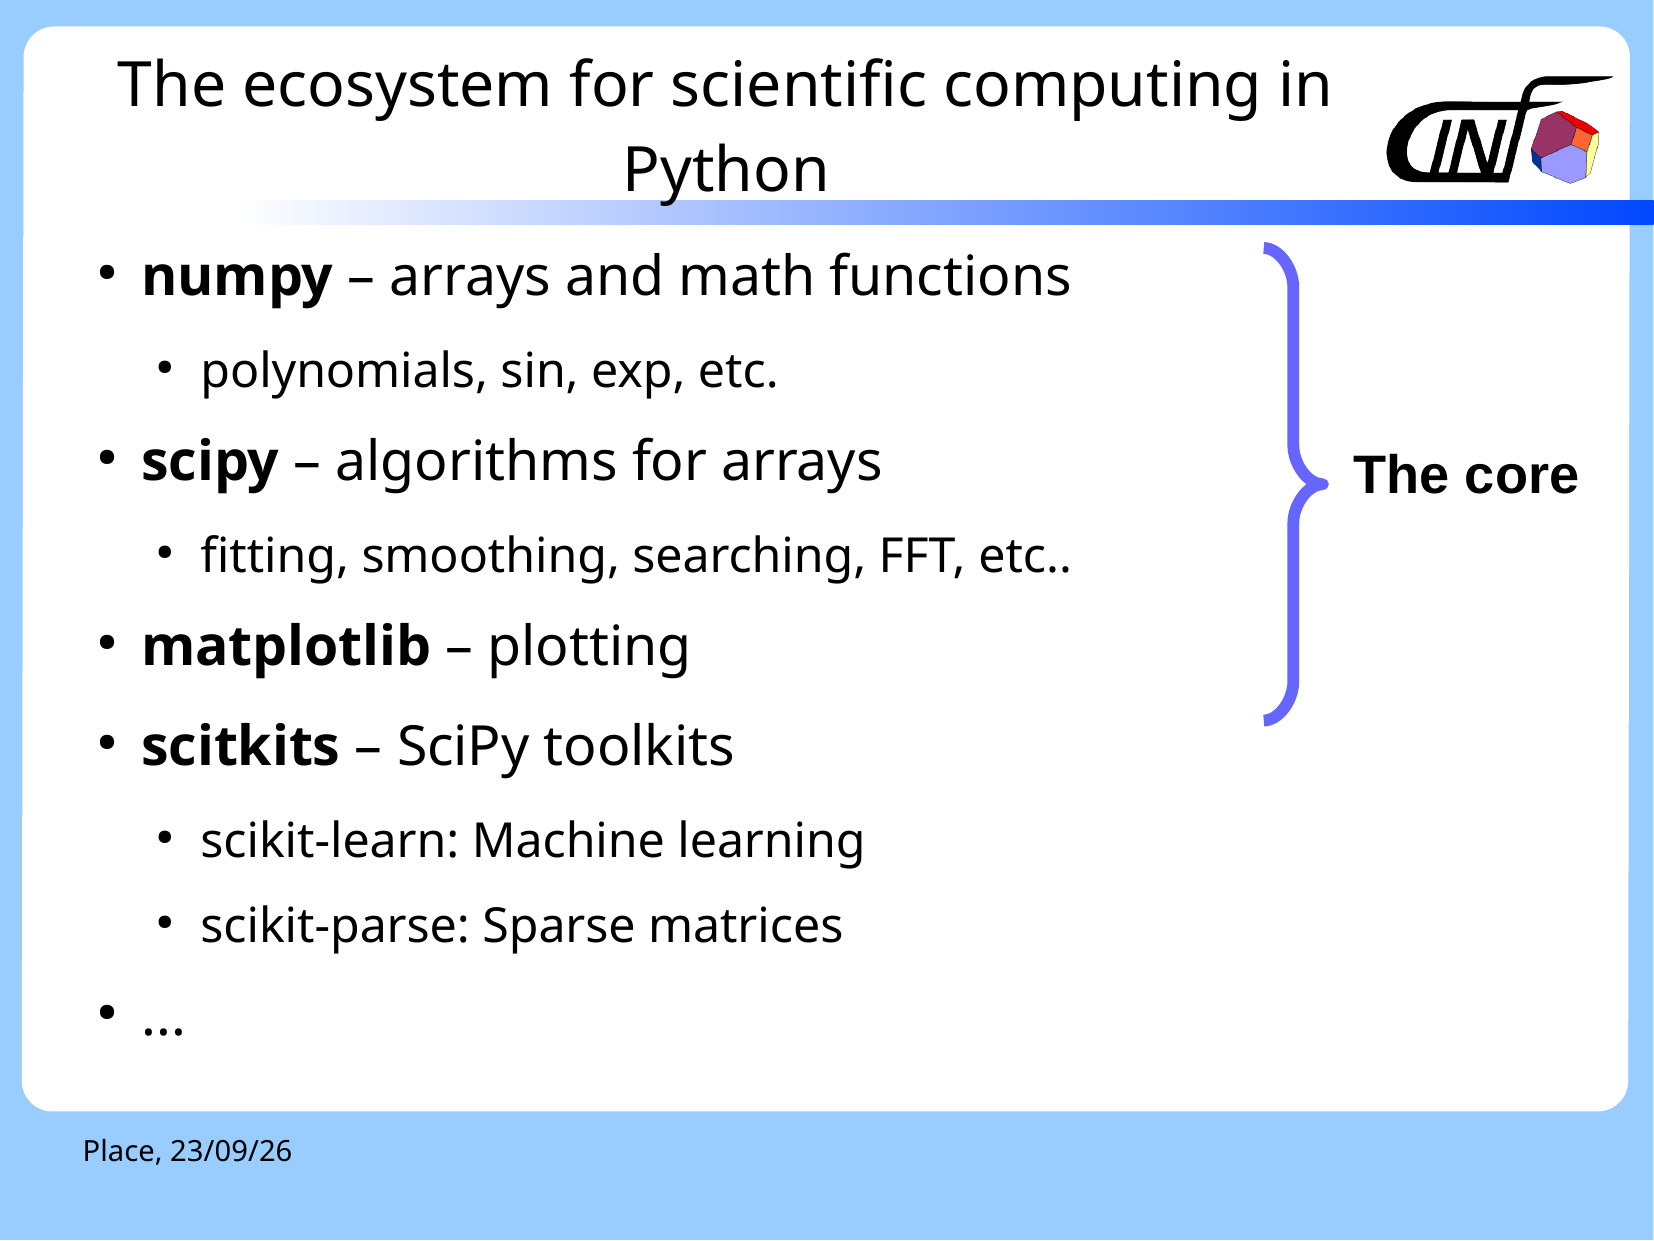

# The ecosystem for scientific computing in Python
numpy – arrays and math functions
polynomials, sin, exp, etc.
scipy – algorithms for arrays
fitting, smoothing, searching, FFT, etc..
matplotlib – plotting
scitkits – SciPy toolkits
scikit-learn: Machine learning
scikit-parse: Sparse matrices
...
The core